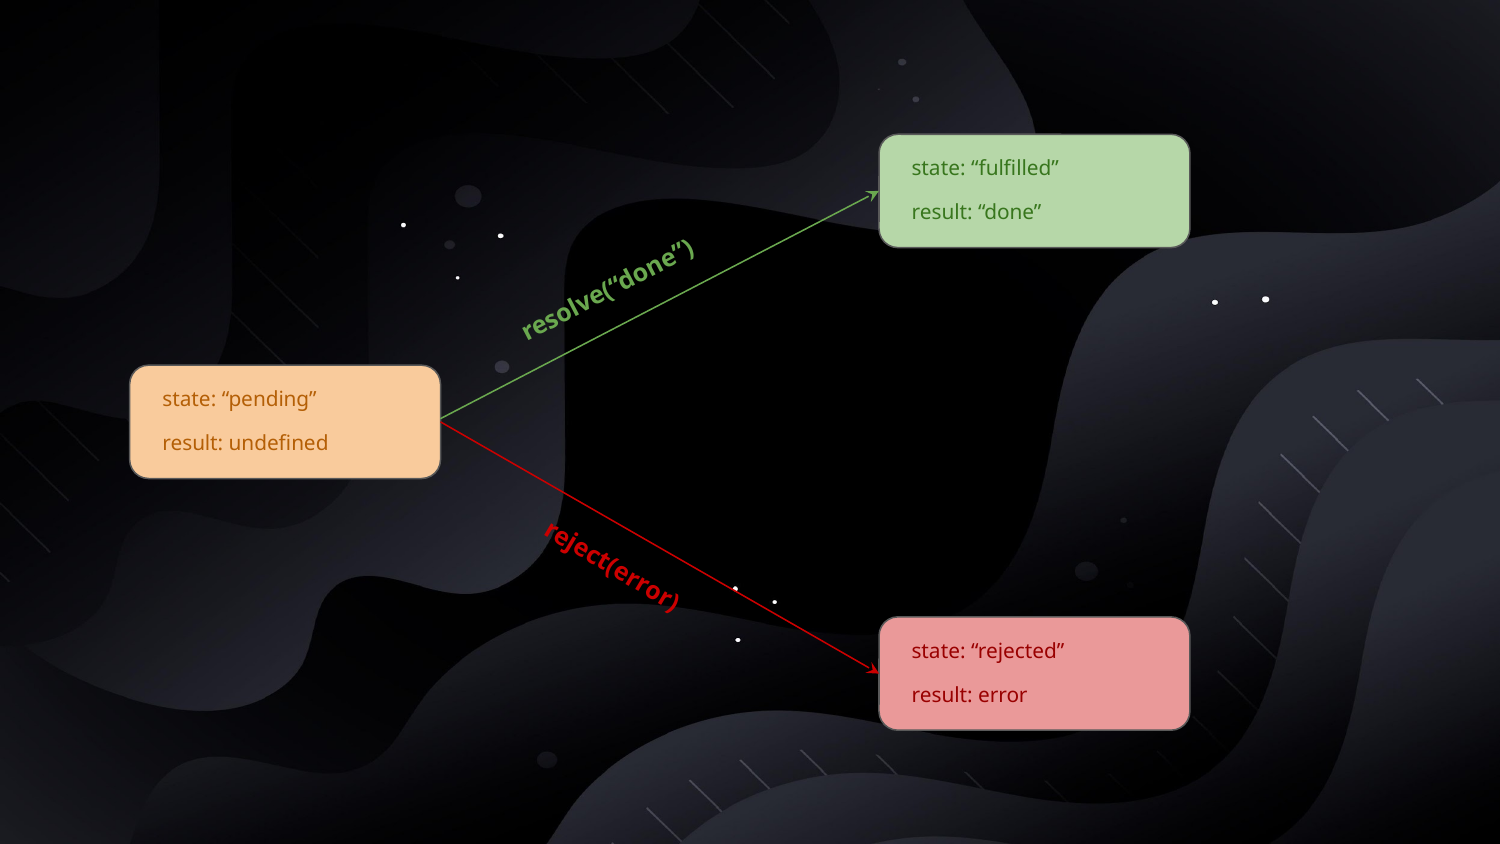

state: “fulfilled”
result: “done”
resolve(“done”)
state: “pending”
result: undefined
reject(error)
state: “rejected”
result: error